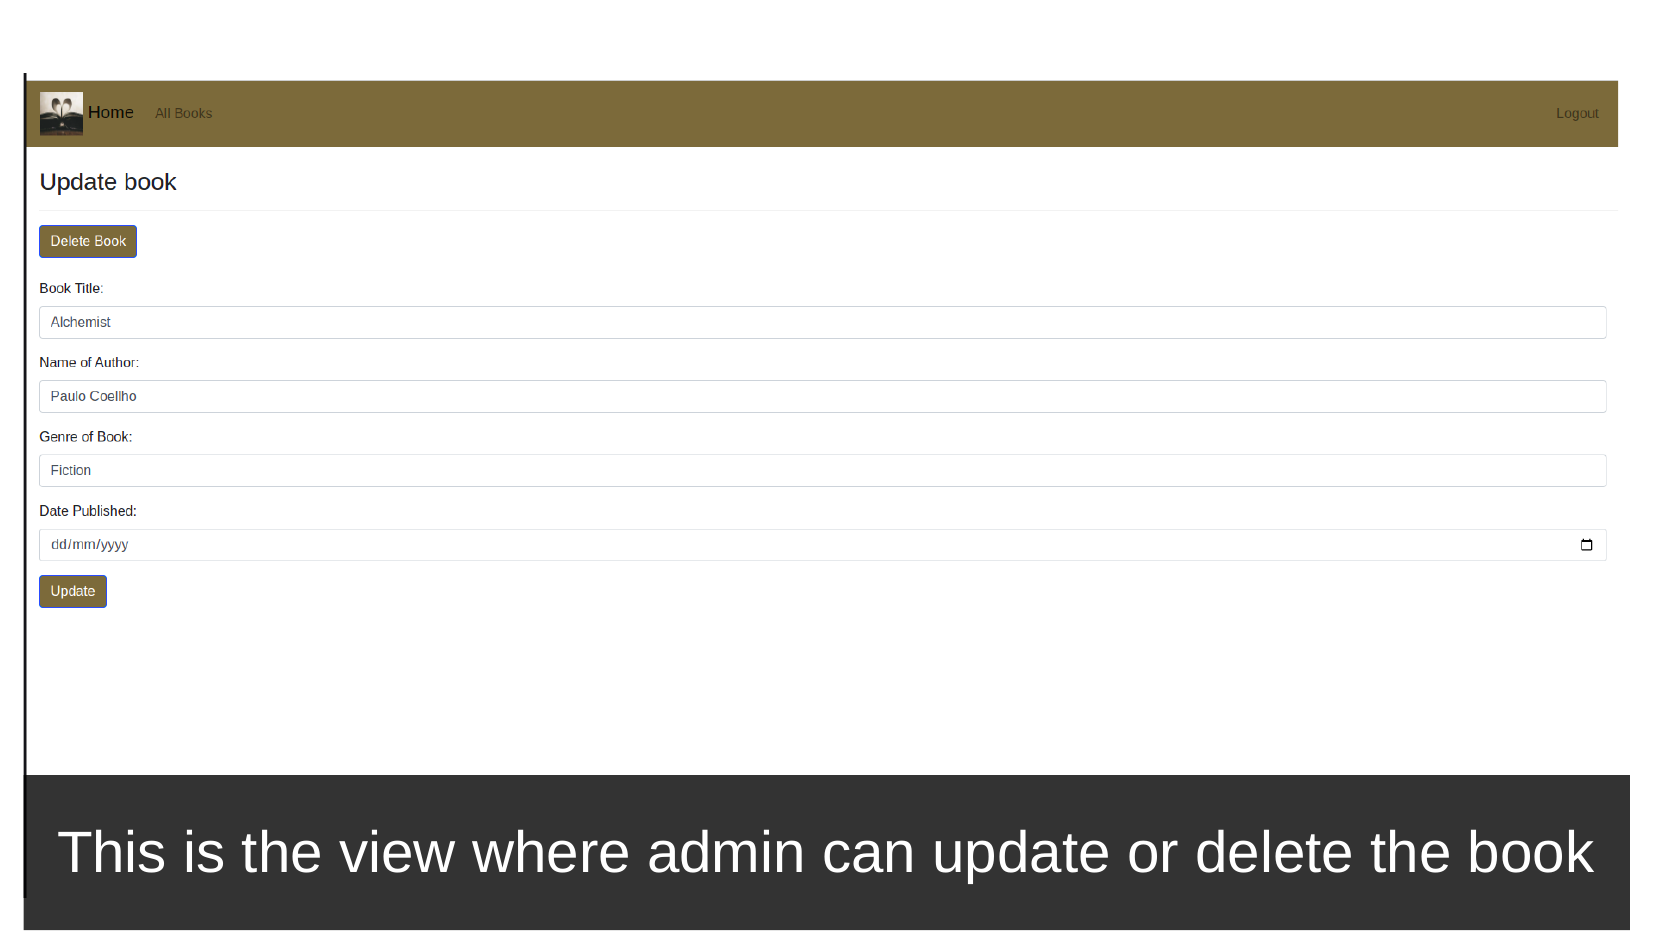

# This is the view where admin can update or delete the book